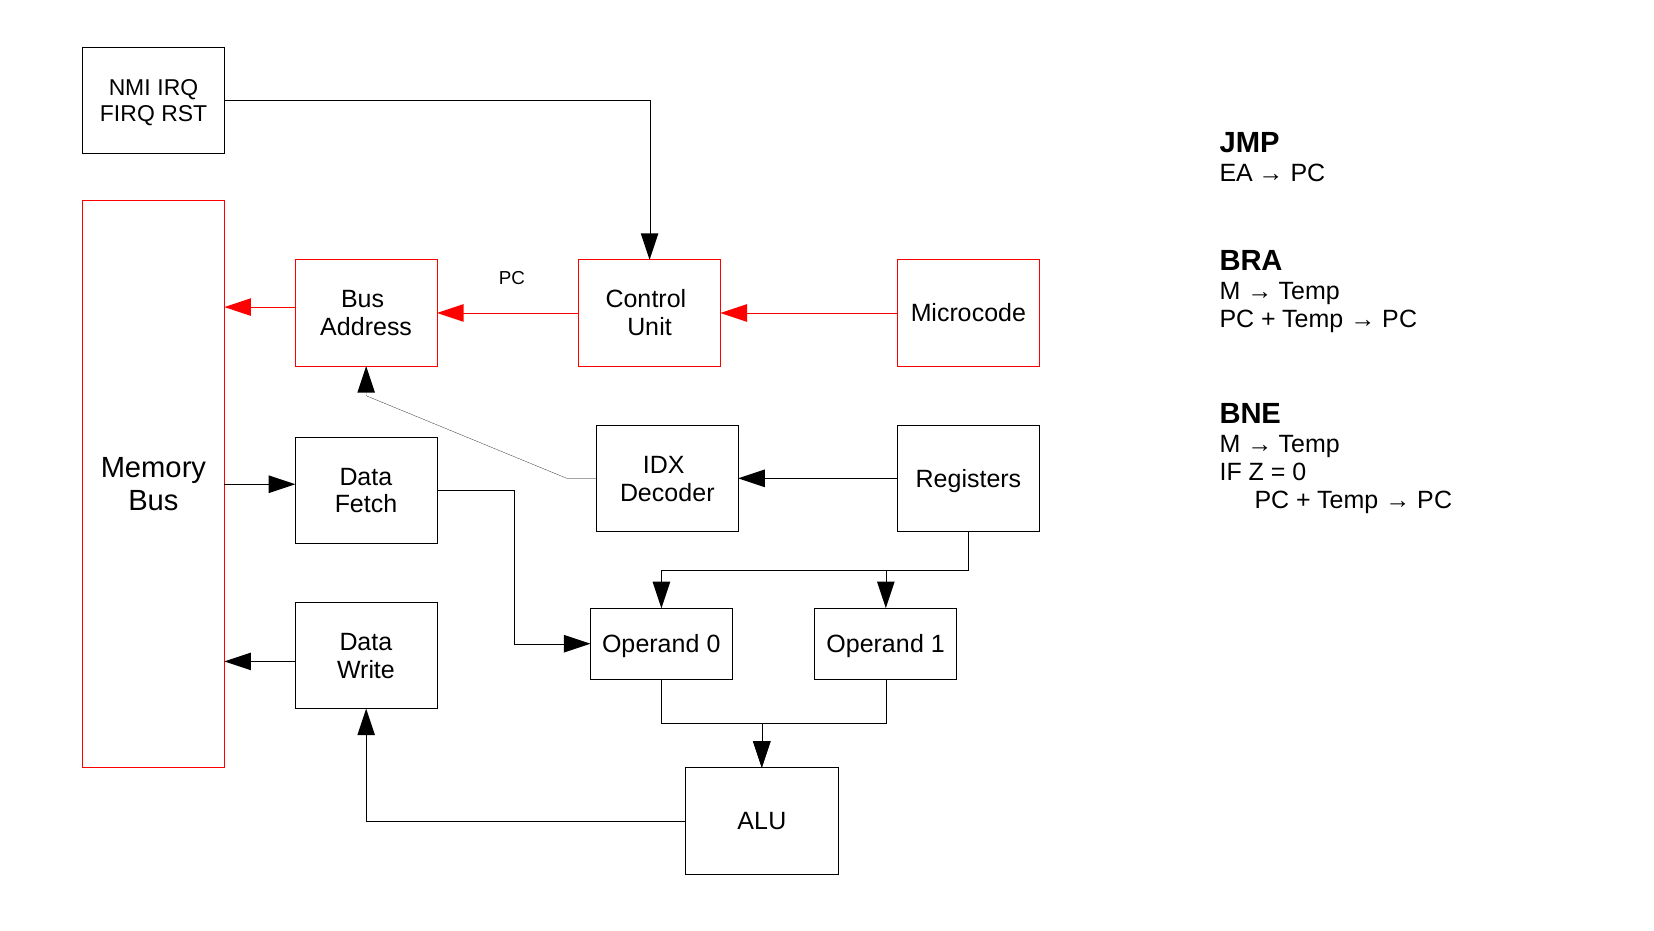

NMI IRQ
FIRQ RST
JMP
EA → PC
Memory
Bus
BRA
M → Temp
PC + Temp → PC
Bus
Address
PC
Control
Unit
Microcode
BNE
M → Temp
IF Z = 0
 PC + Temp → PC
IDX
Decoder
Registers
Data
Fetch
Data
Write
Operand 1
Operand 0
ALU